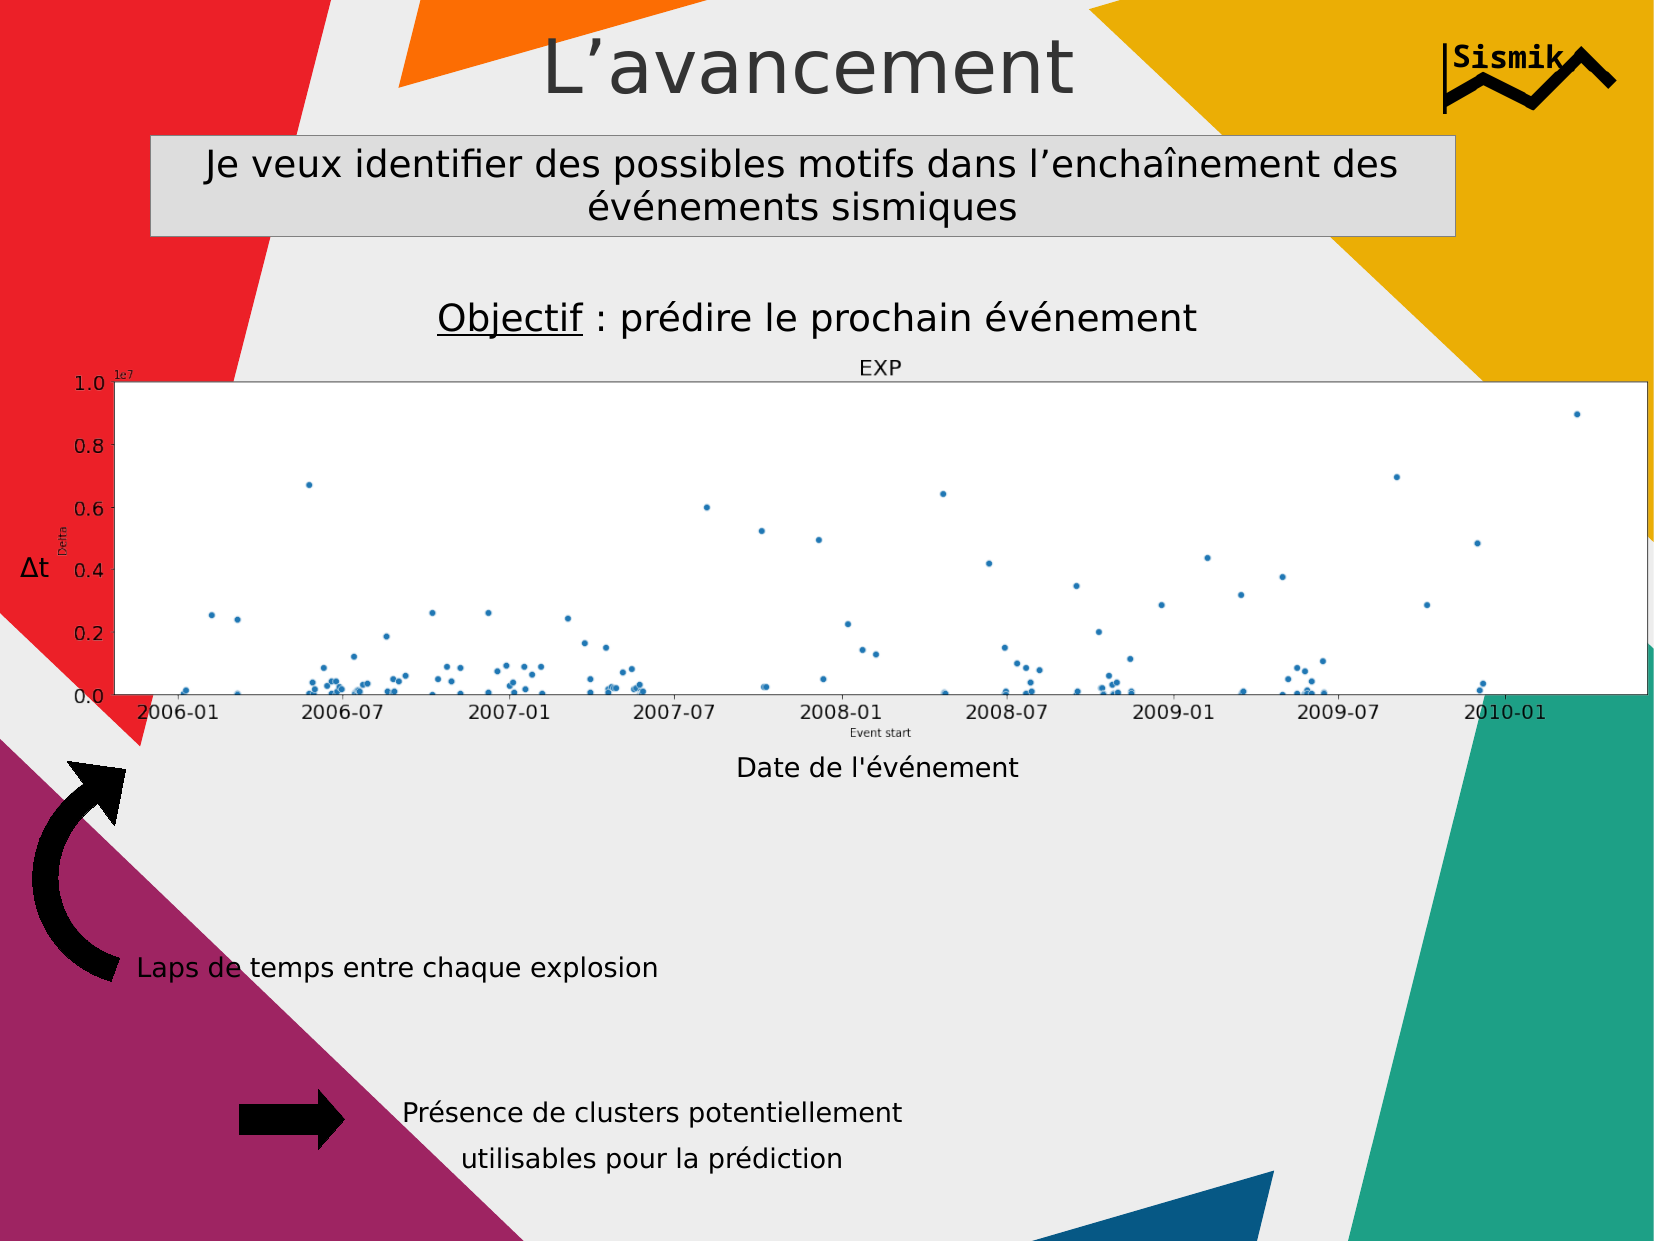

# L’avancement
Sismik
Je veux identifier des possibles motifs dans l’enchaînement des événements sismiques
Objectif : prédire le prochain événement
Δt
Date de l'événement
Laps de temps entre chaque explosion
Présence de clusters potentiellement utilisables pour la prédiction